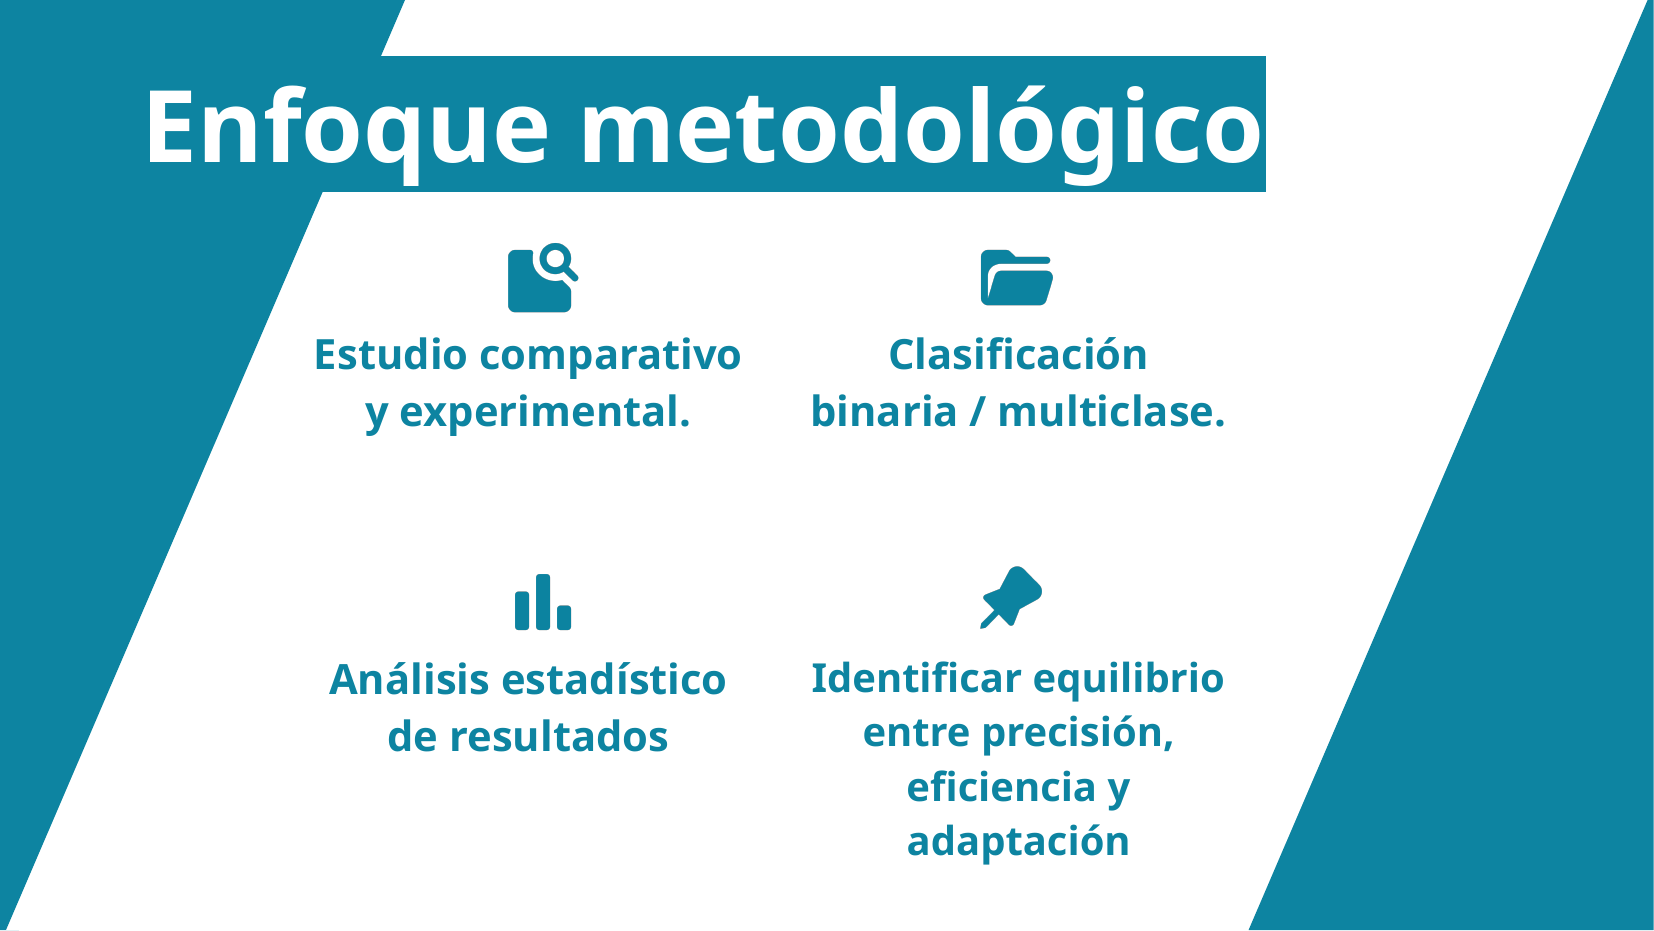

# Enfoque metodológico
Estudio comparativo y experimental.
Clasificación binaria / multiclase.
Análisis estadístico de resultados
Identificar equilibrio entre precisión, eficiencia y adaptación